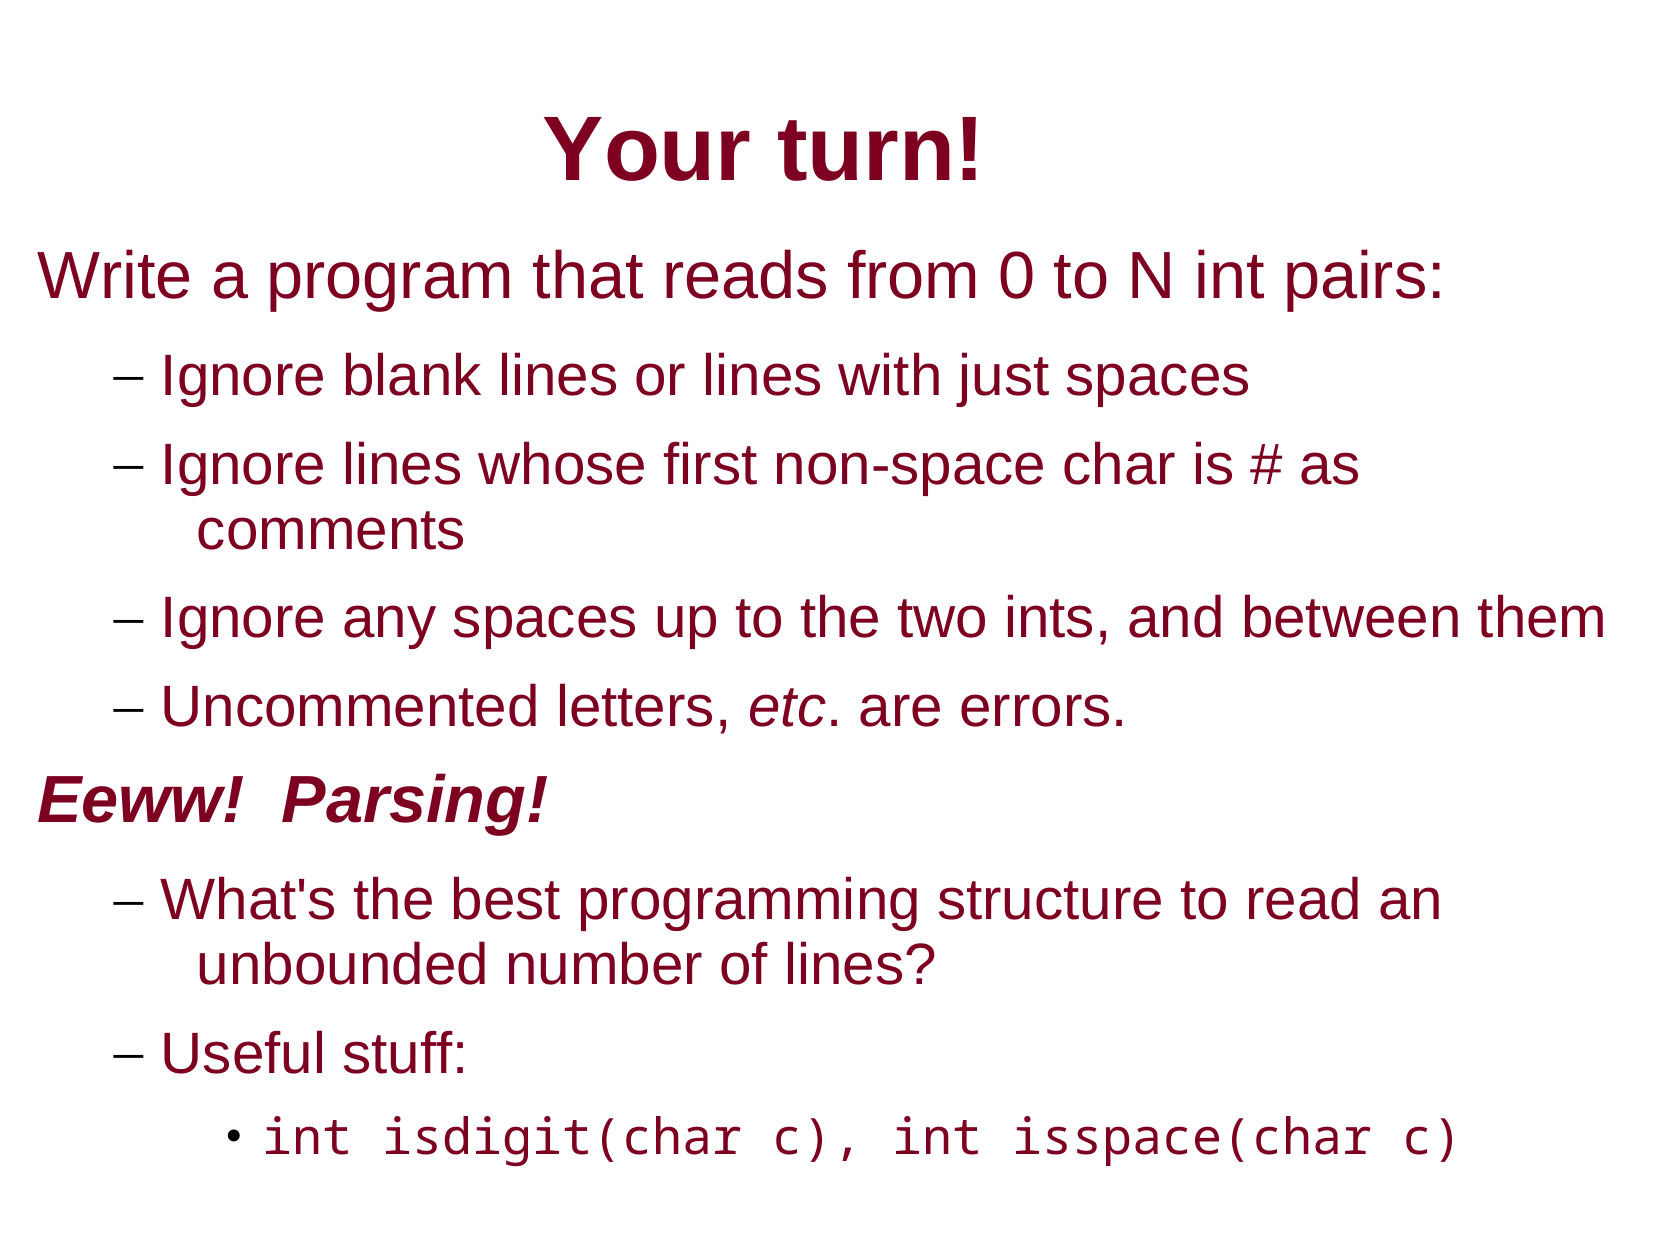

# Your turn!
Write a program that reads from 0 to N int pairs:
Ignore blank lines or lines with just spaces
Ignore lines whose first non-space char is # as comments
Ignore any spaces up to the two ints, and between them
Uncommented letters, etc. are errors.
Eeww! Parsing!
What's the best programming structure to read an unbounded number of lines?
Useful stuff:
int isdigit(char c), int isspace(char c)